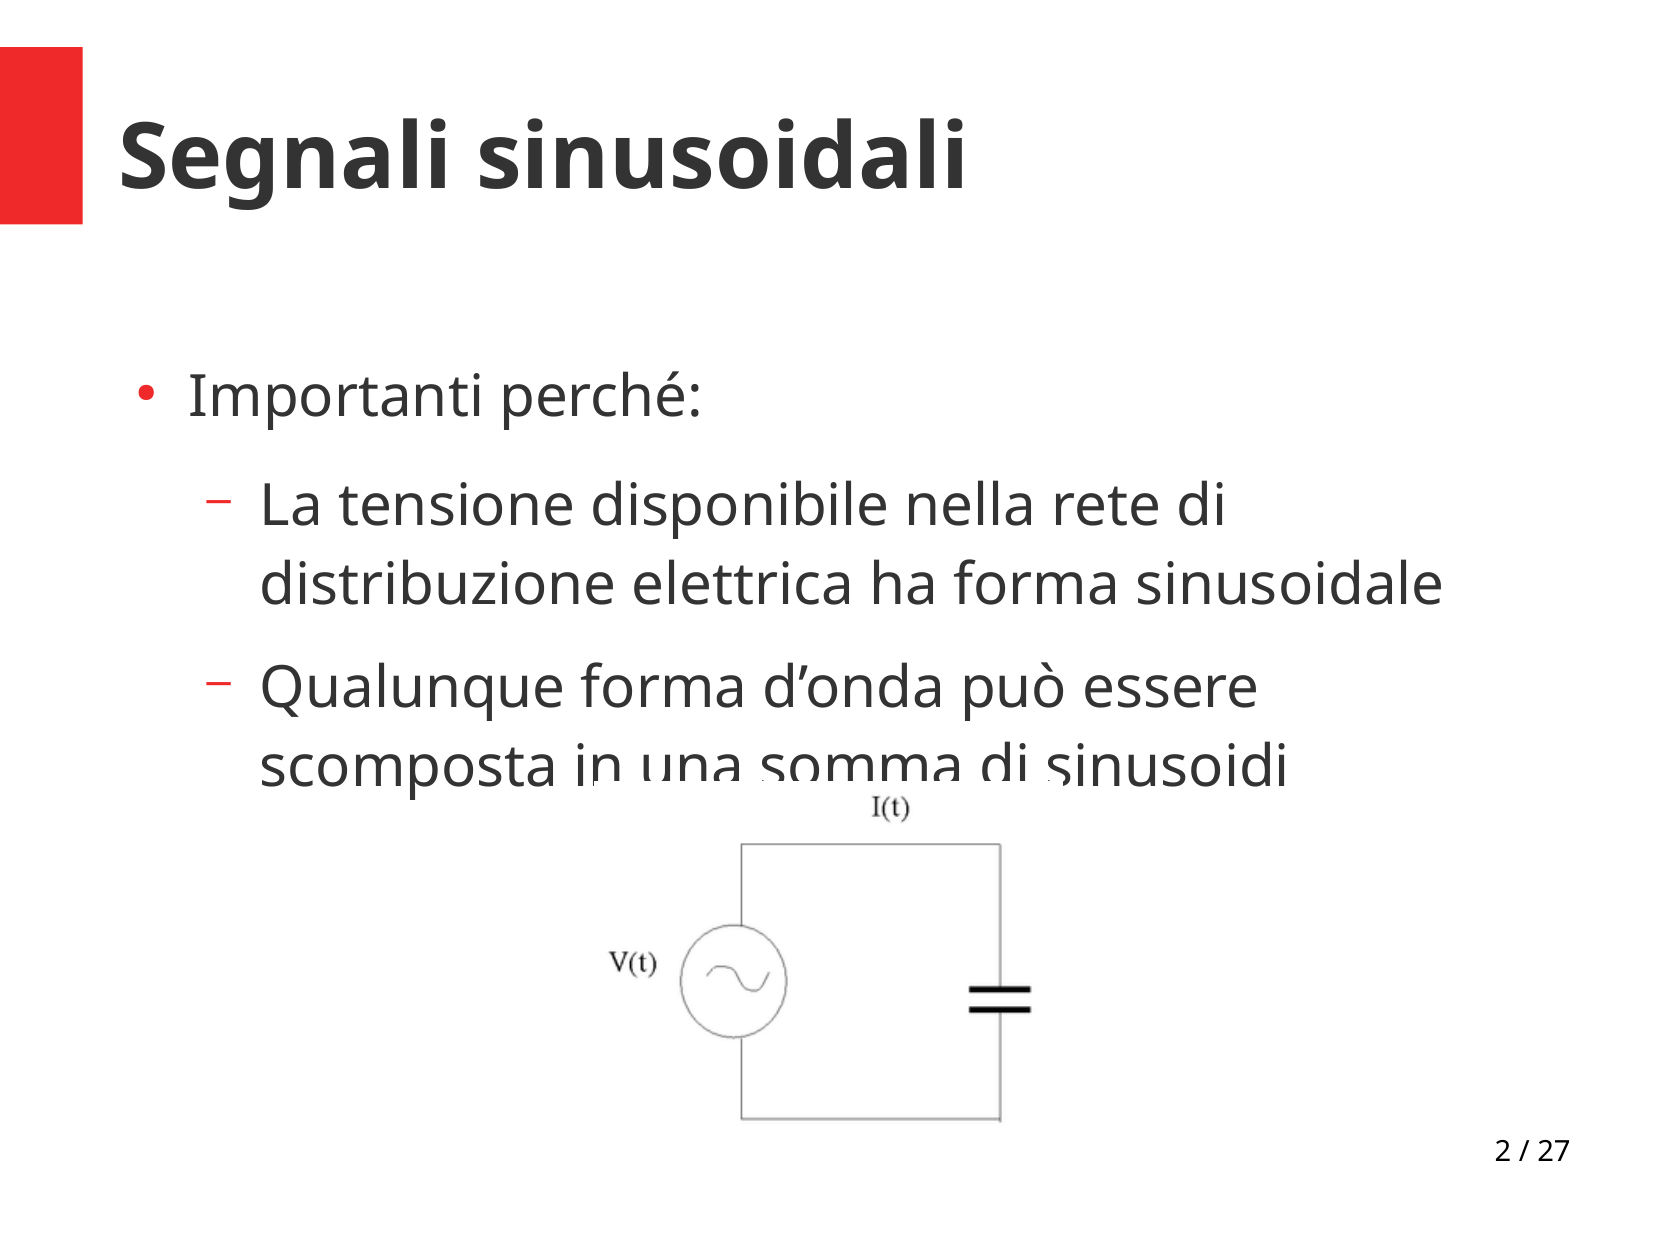

# Segnali sinusoidali
Importanti perché:
La tensione disponibile nella rete di distribuzione elettrica ha forma sinusoidale
Qualunque forma d’onda può essere scomposta in una somma di sinusoidi
2